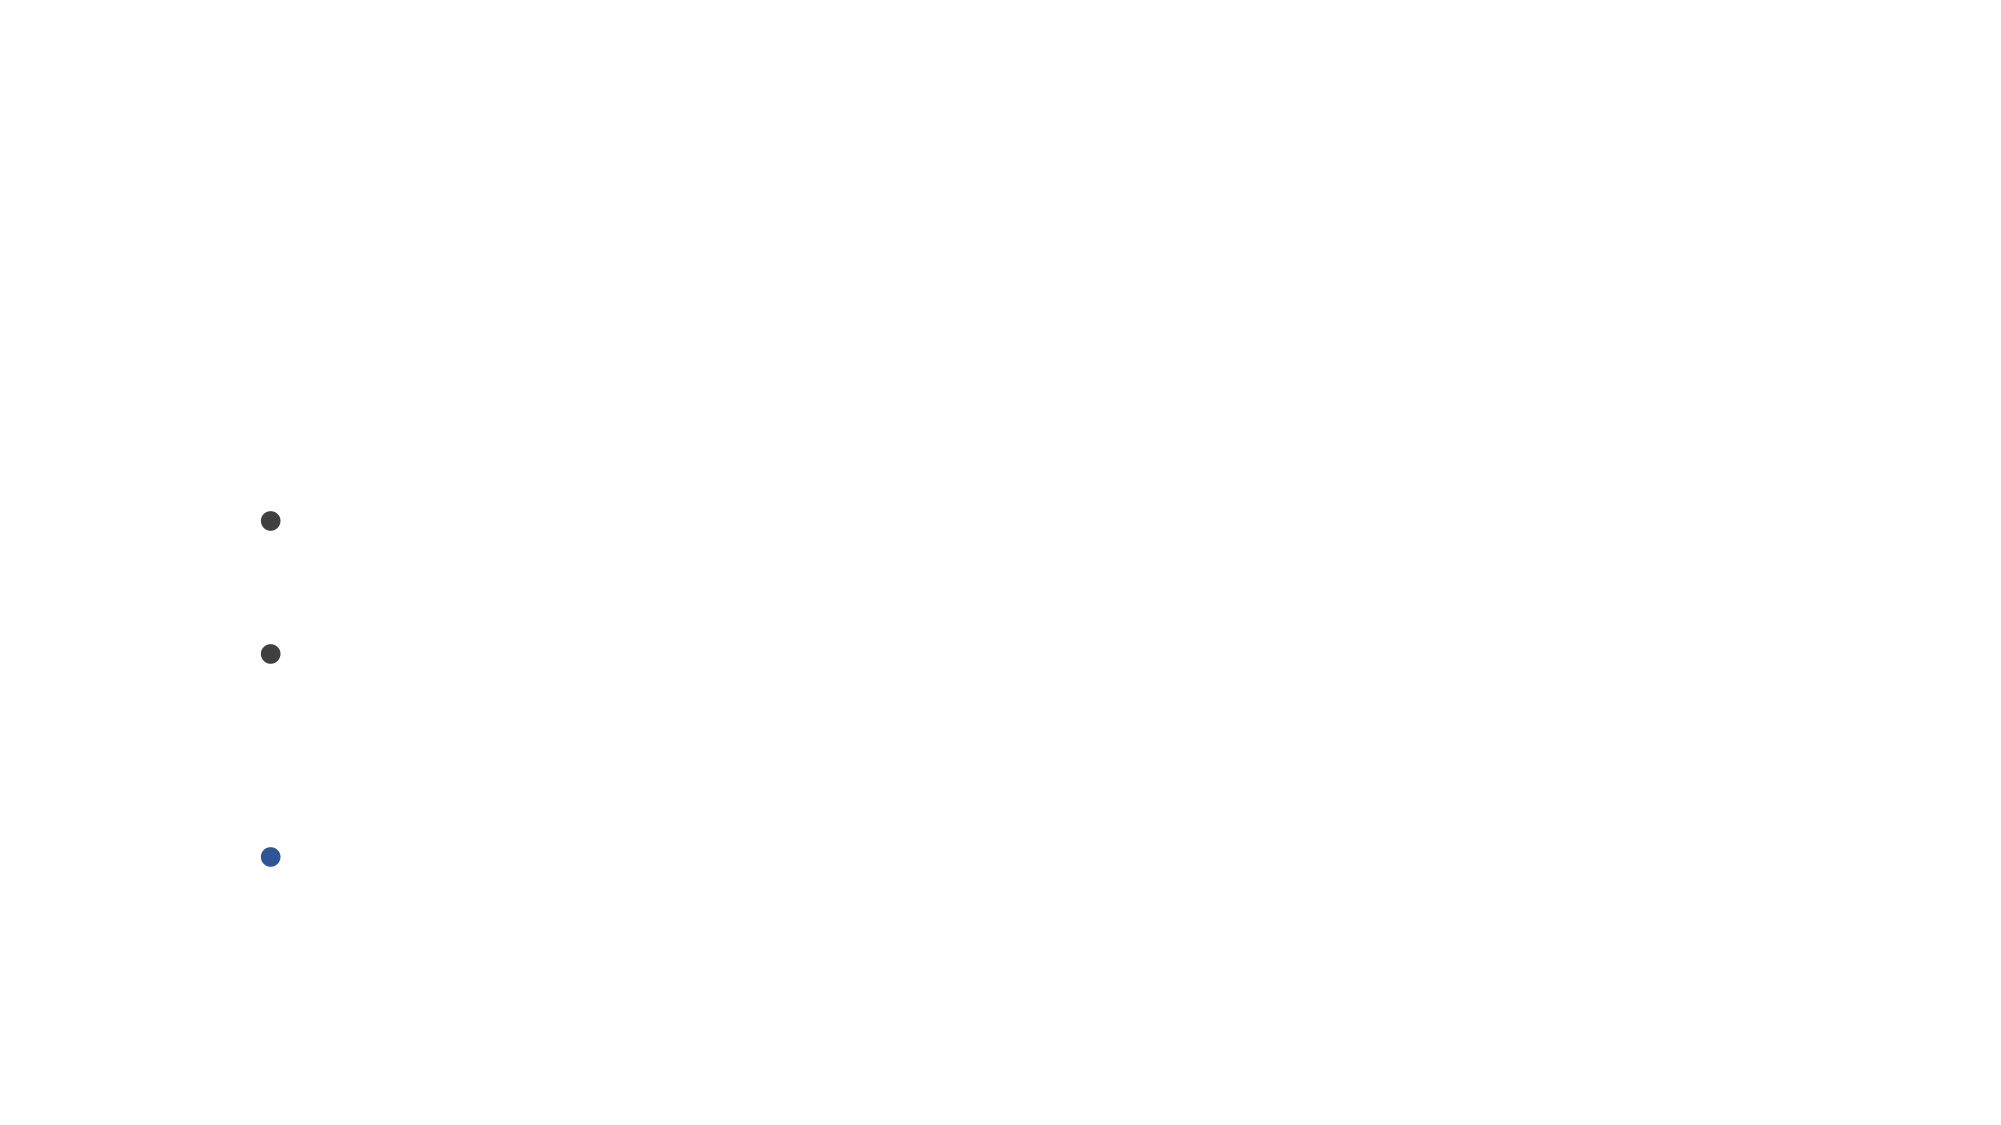

# Pierwsze zadanie
stworzenie kontenera który będzie przechowywał komponenty
stworzenie komponentu z tagiem text który będzie automatycznie wypełniany za pomocą tagu input (useState)